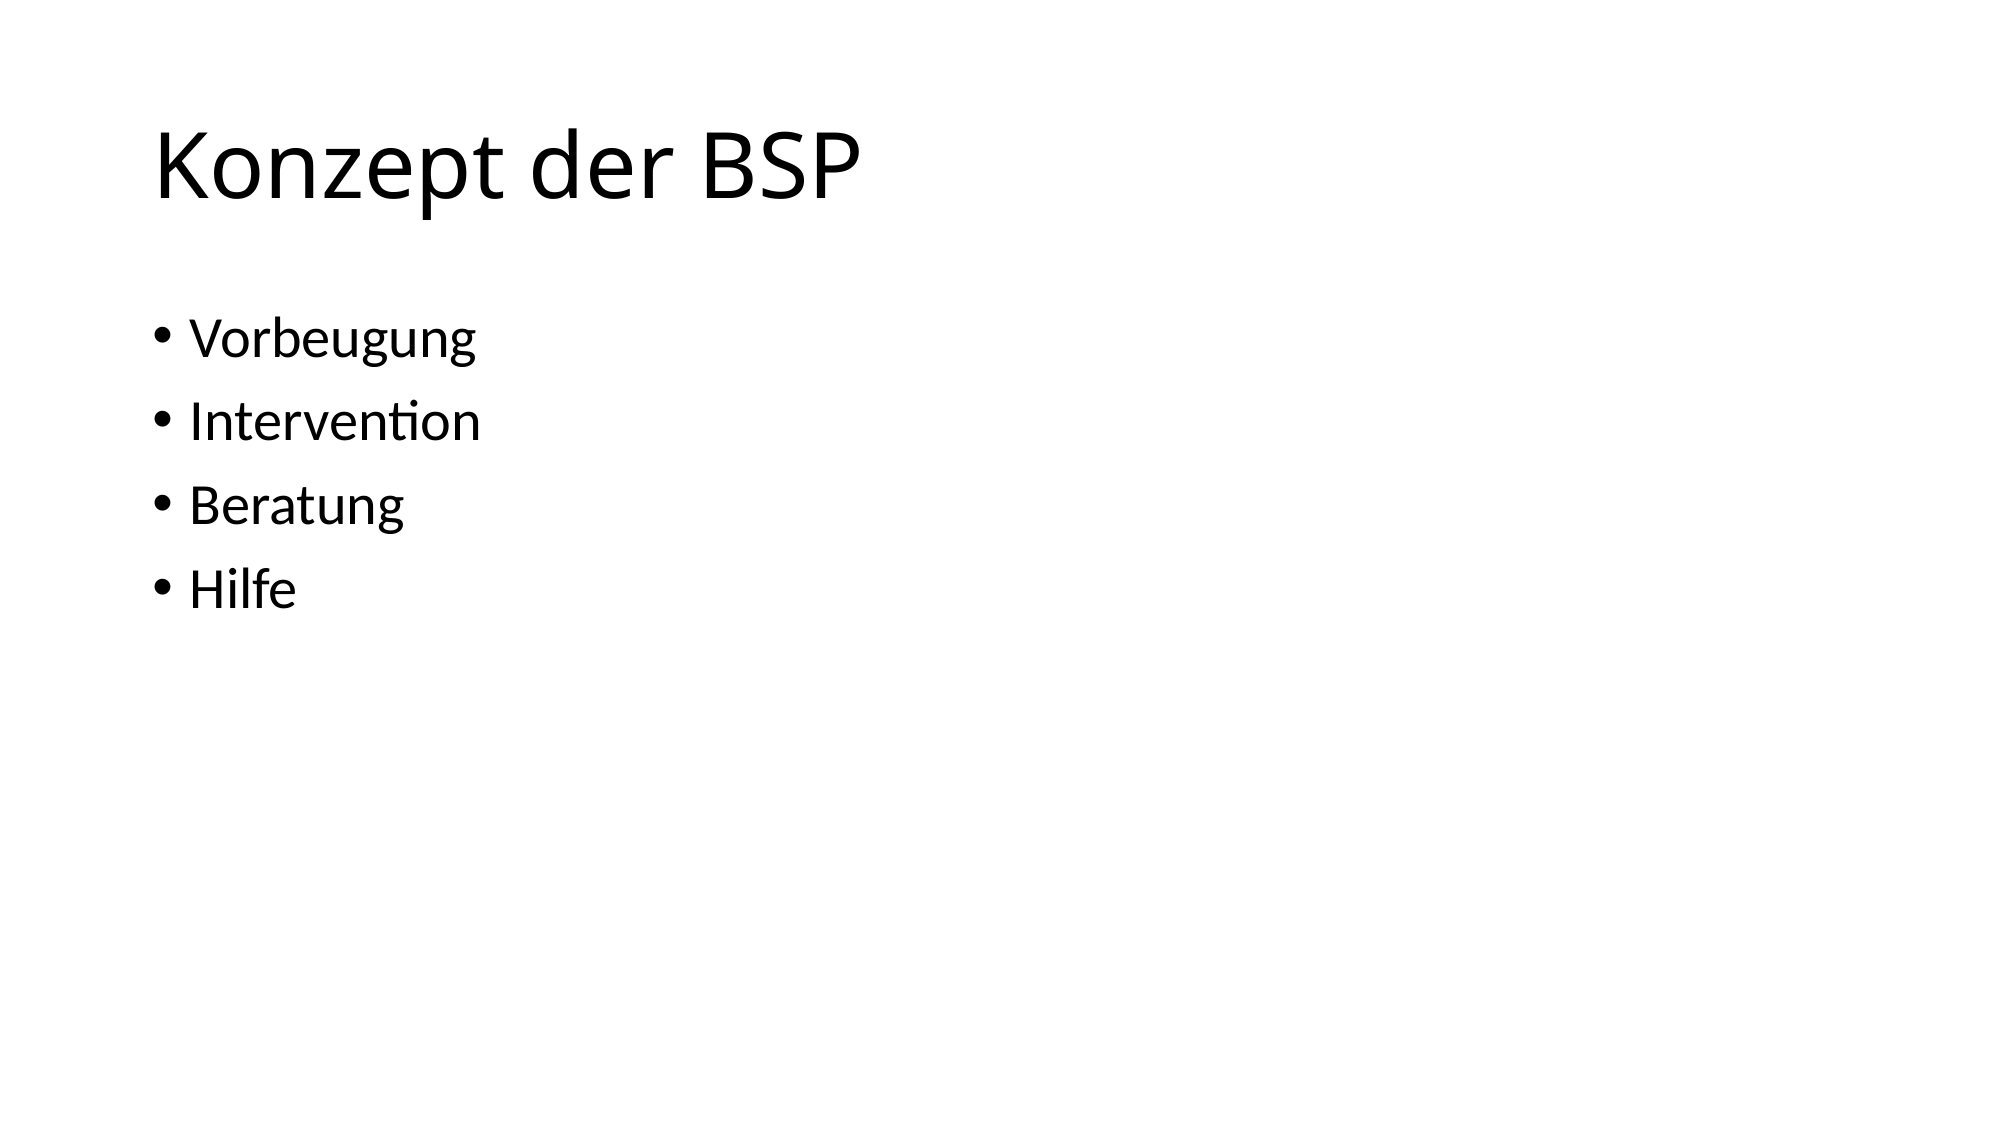

# Konzept der BSP
Vorbeugung
Intervention
Beratung
Hilfe